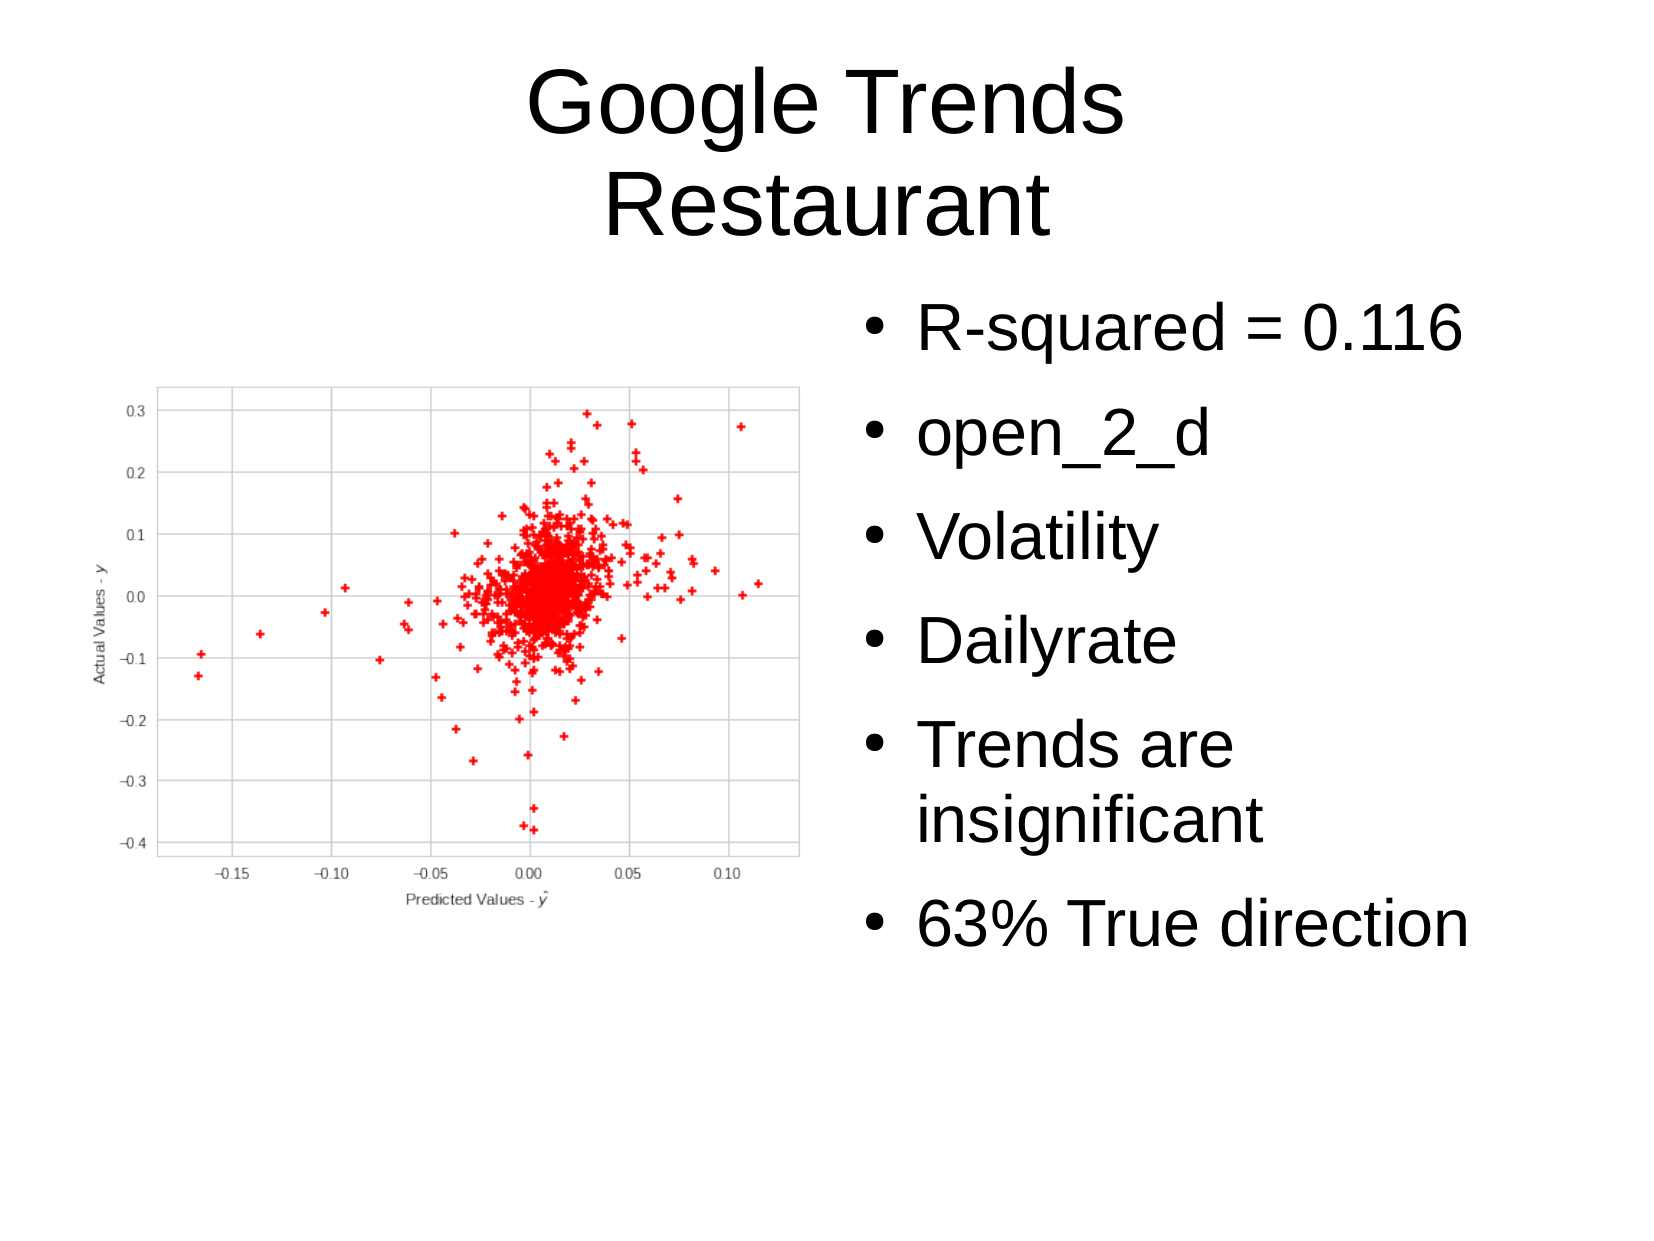

# Google Trends Restaurant
R-squared = 0.116
open_2_d
Volatility
Dailyrate
Trends are insignificant
63% True direction